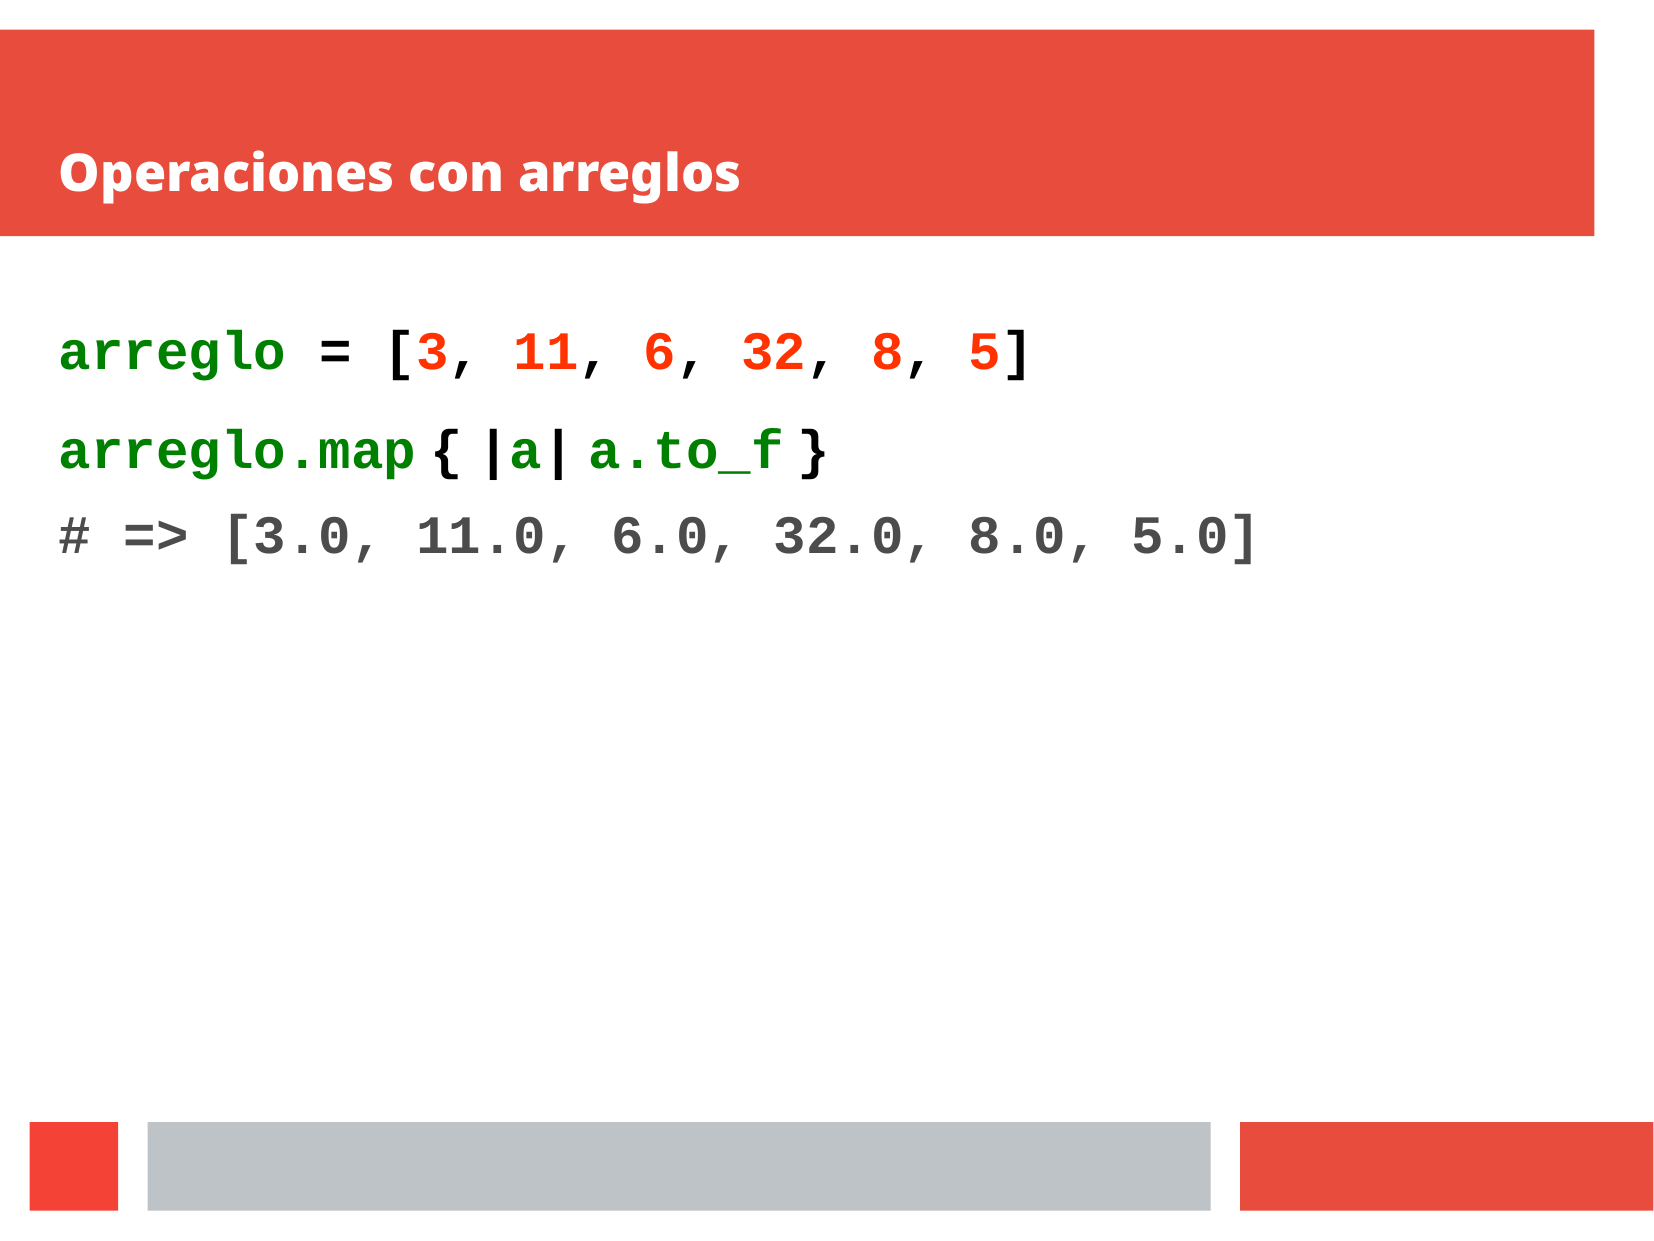

# Operaciones con arreglos
arreglo = [3, 11, 6, 32, 8, 5]
arreglo.map { |a| a.to_f }
# => [3.0, 11.0, 6.0, 32.0, 8.0, 5.0]